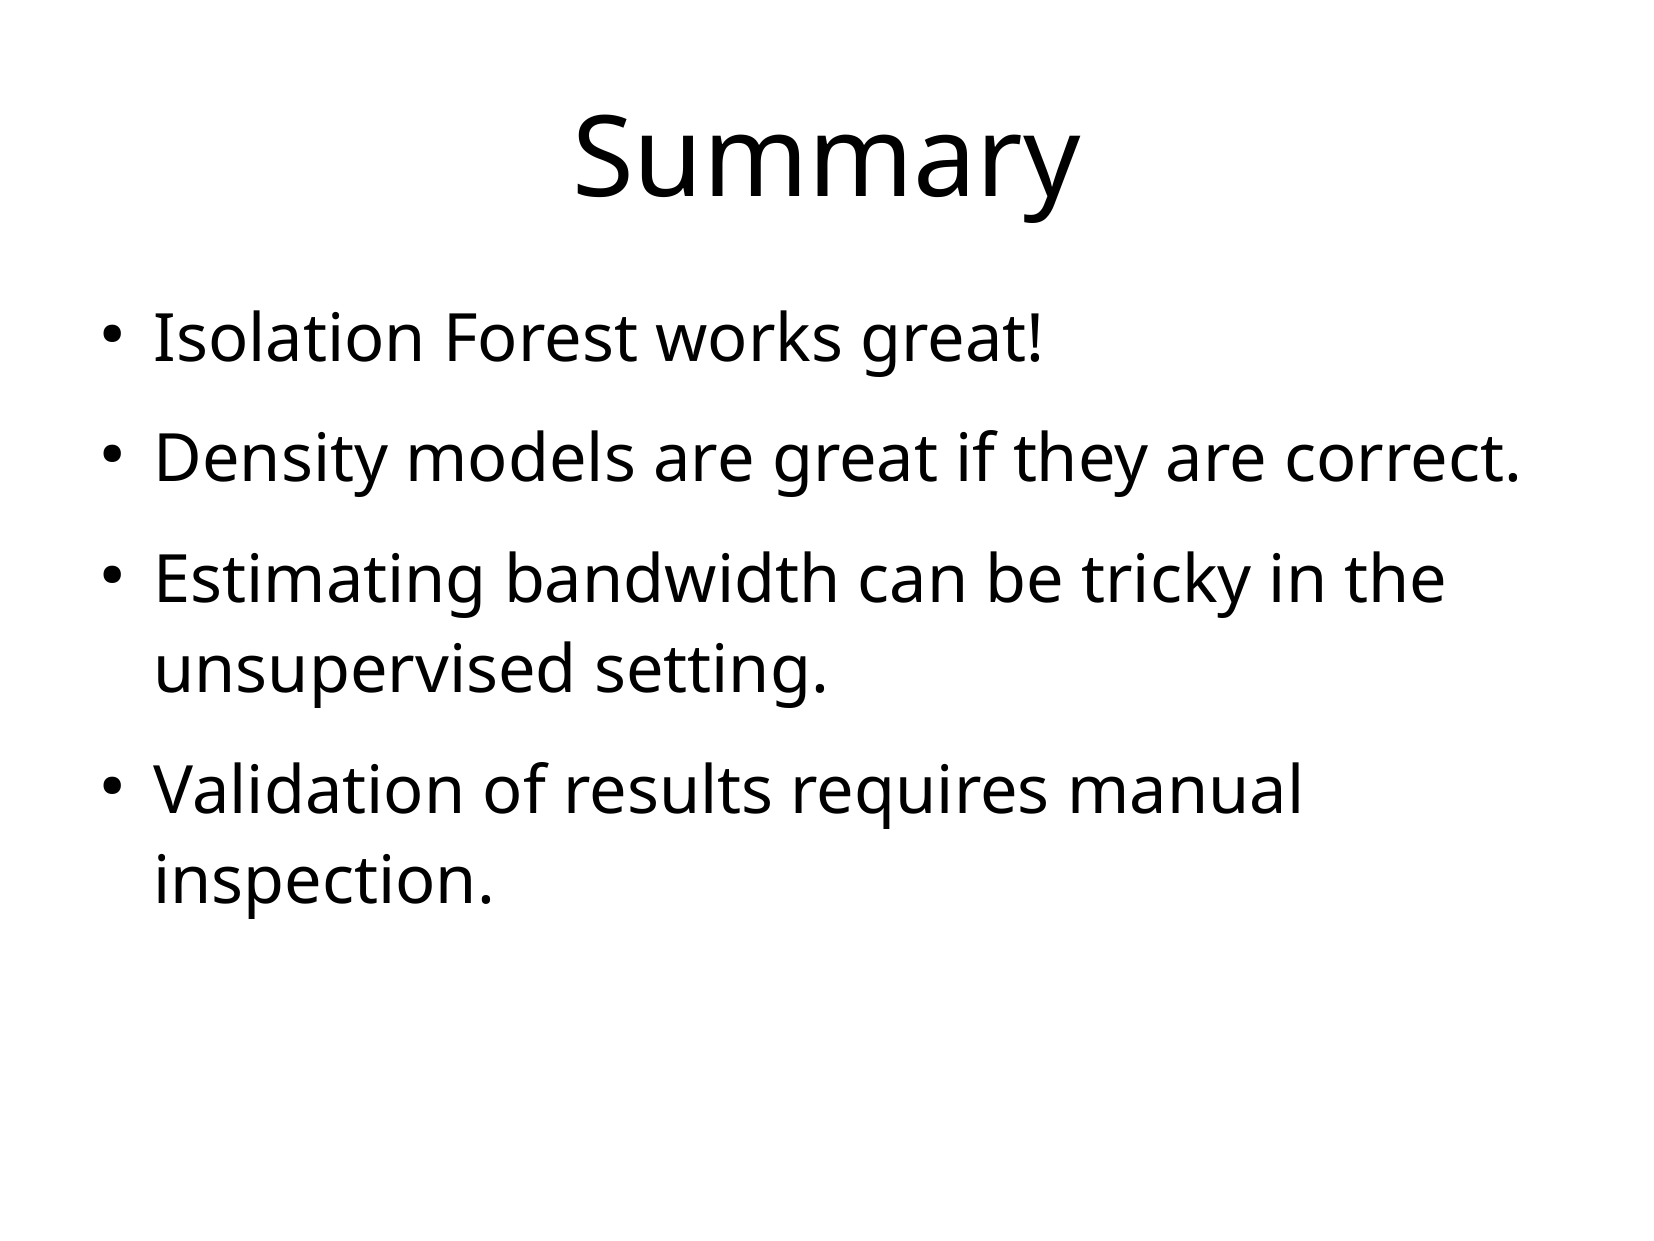

# Summary
Isolation Forest works great!
Density models are great if they are correct.
Estimating bandwidth can be tricky in the unsupervised setting.
Validation of results requires manual inspection.